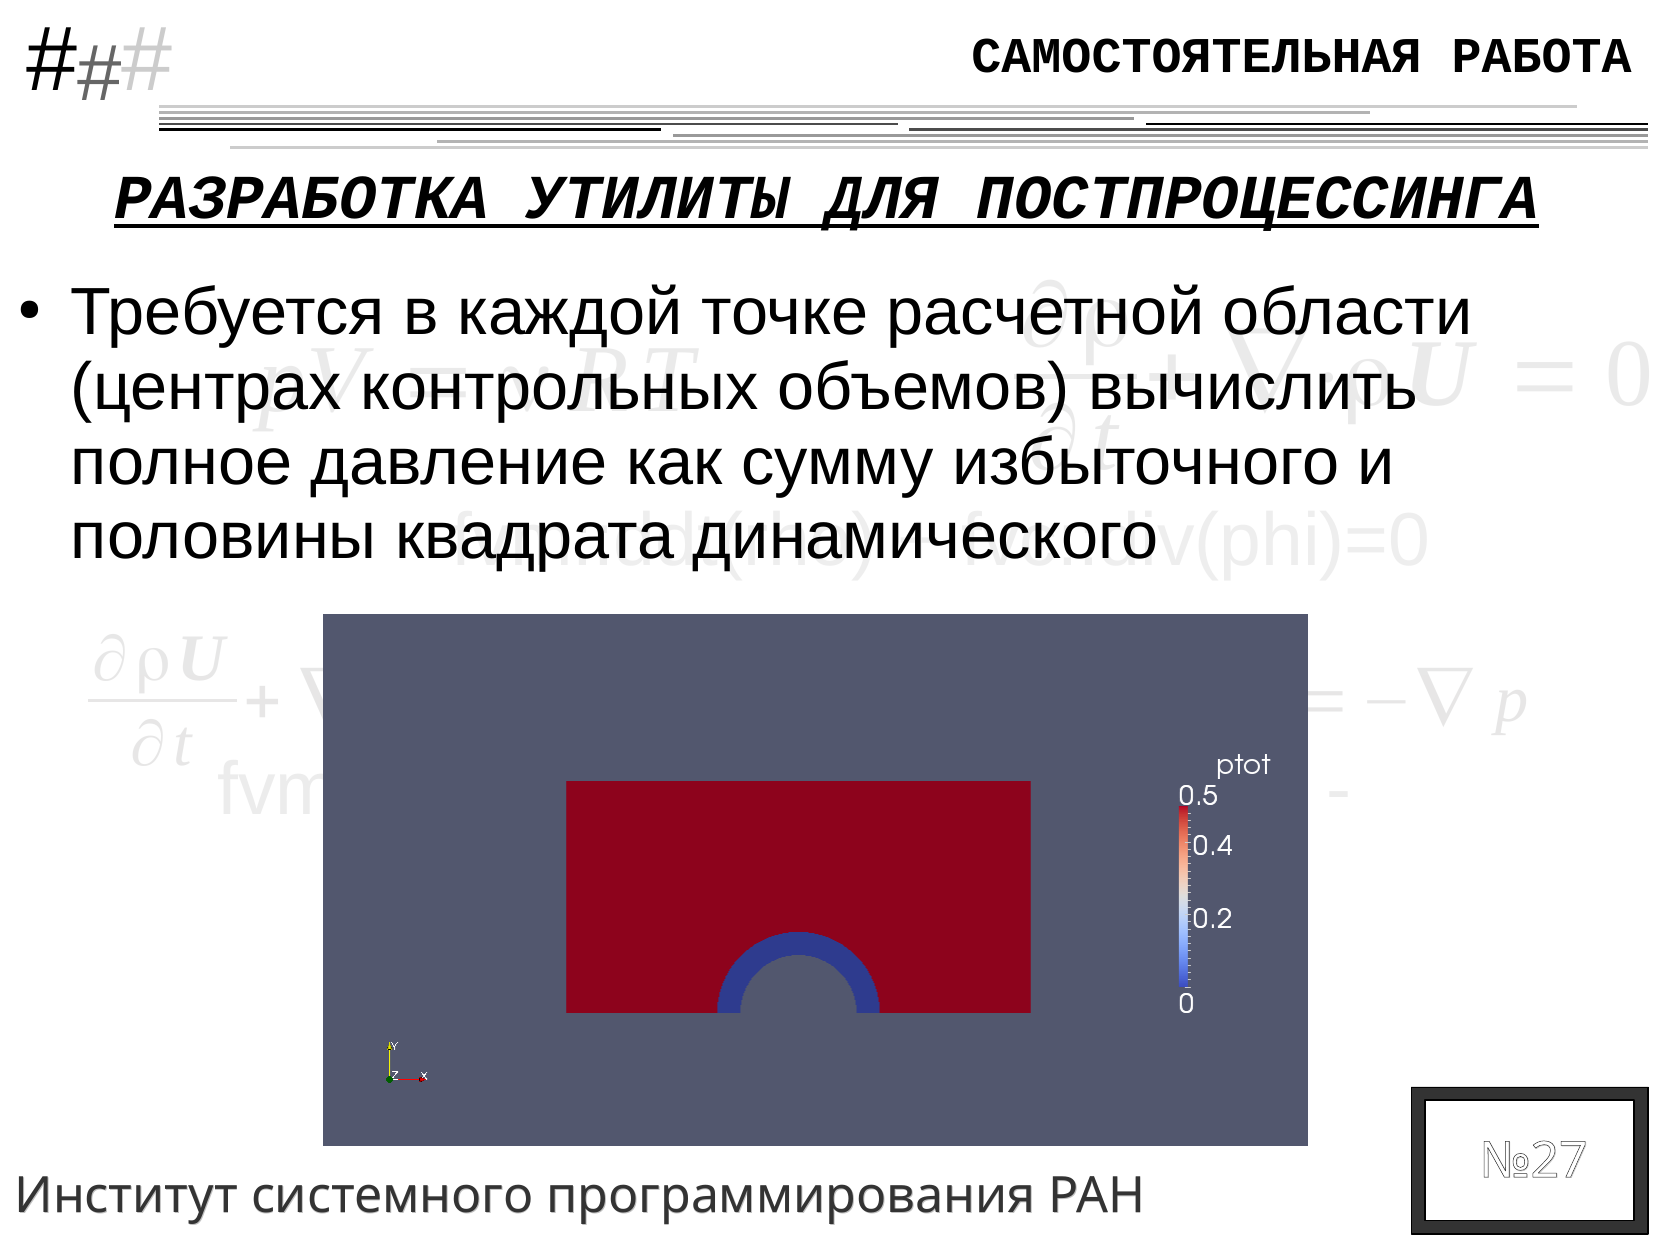

# РАЗРАБОТКА УТИЛИТЫ ДЛЯ ПОСТПРОЦЕССИНГА
Требуется в каждой точке расчетной области (центрах контрольных объемов) вычислить полное давление как сумму избыточного и половины квадрата динамического